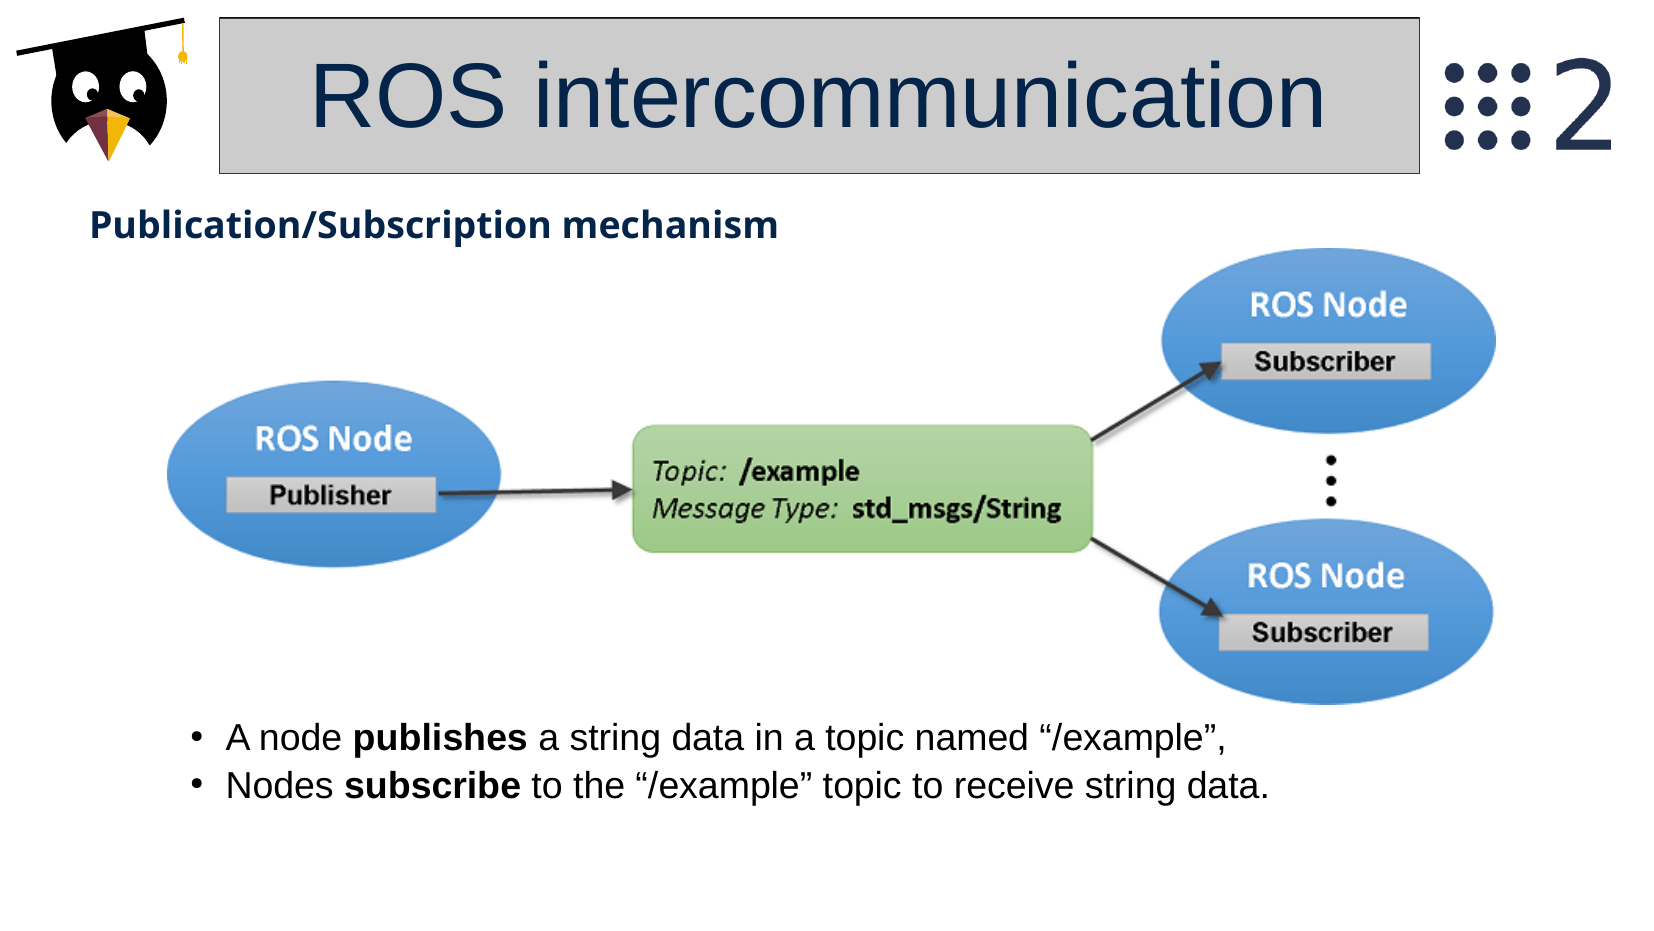

# ROS intercommunication
Publication/Subscription mechanism
A node publishes a string data in a topic named “/example”,
Nodes subscribe to the “/example” topic to receive string data.